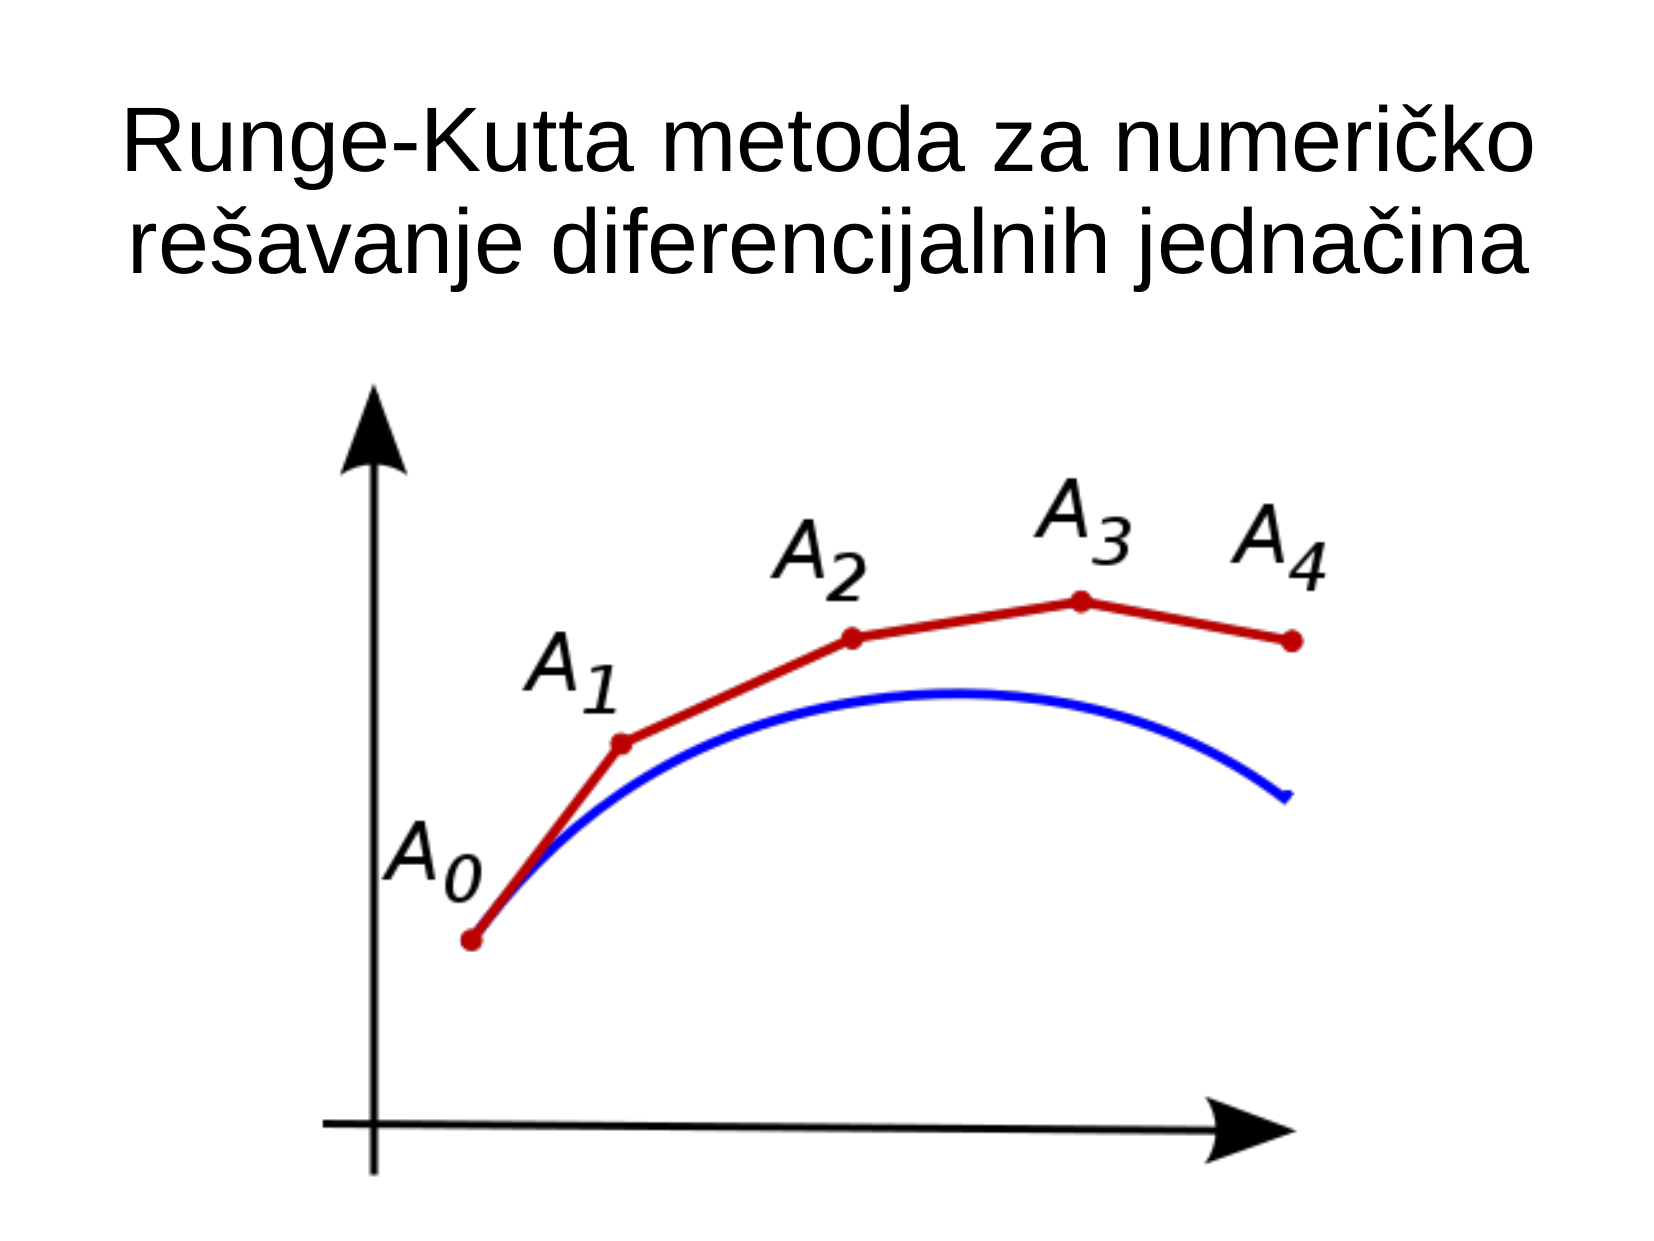

# Runge-Kutta metoda za numeričko rešavanje diferencijalnih jednačina